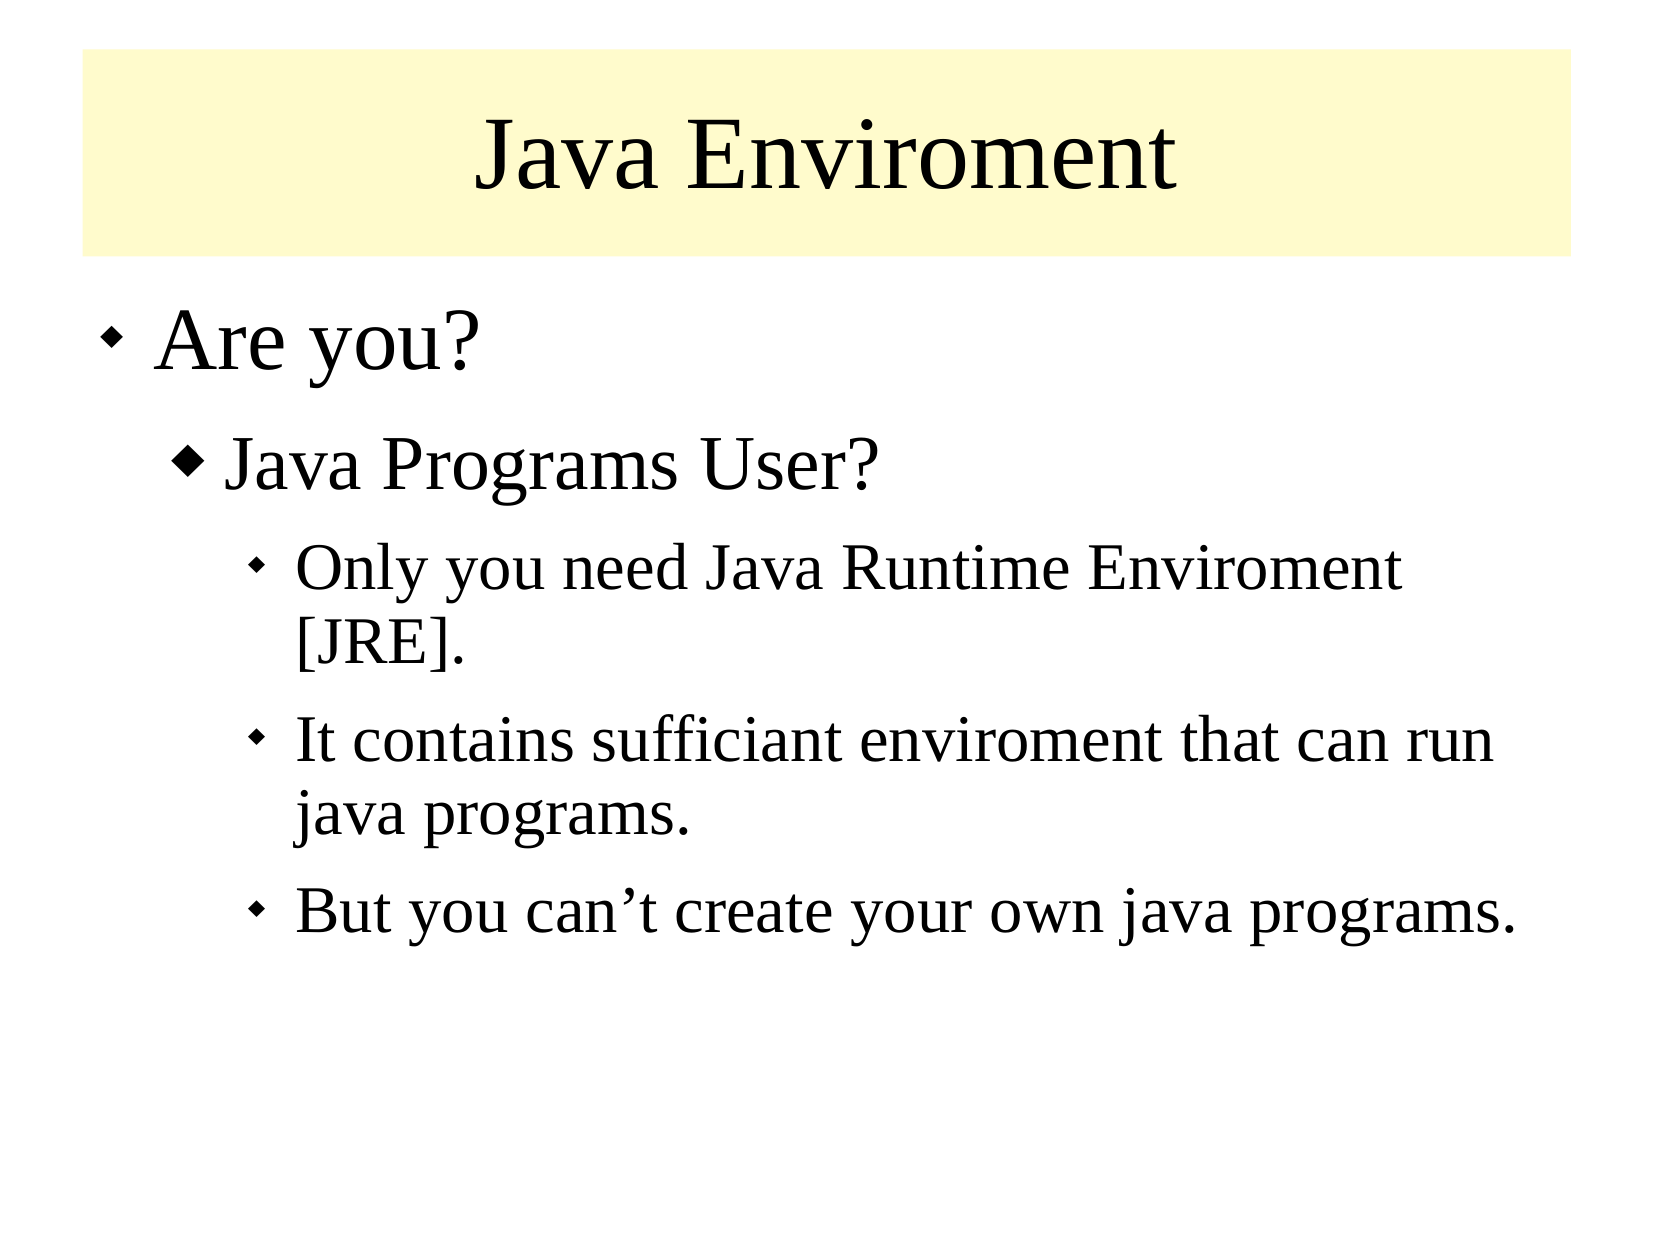

# Java Enviroment
Are you?
Java Programs User?
Only you need Java Runtime Enviroment [JRE].
It contains sufficiant enviroment that can run java programs.
But you can’t create your own java programs.